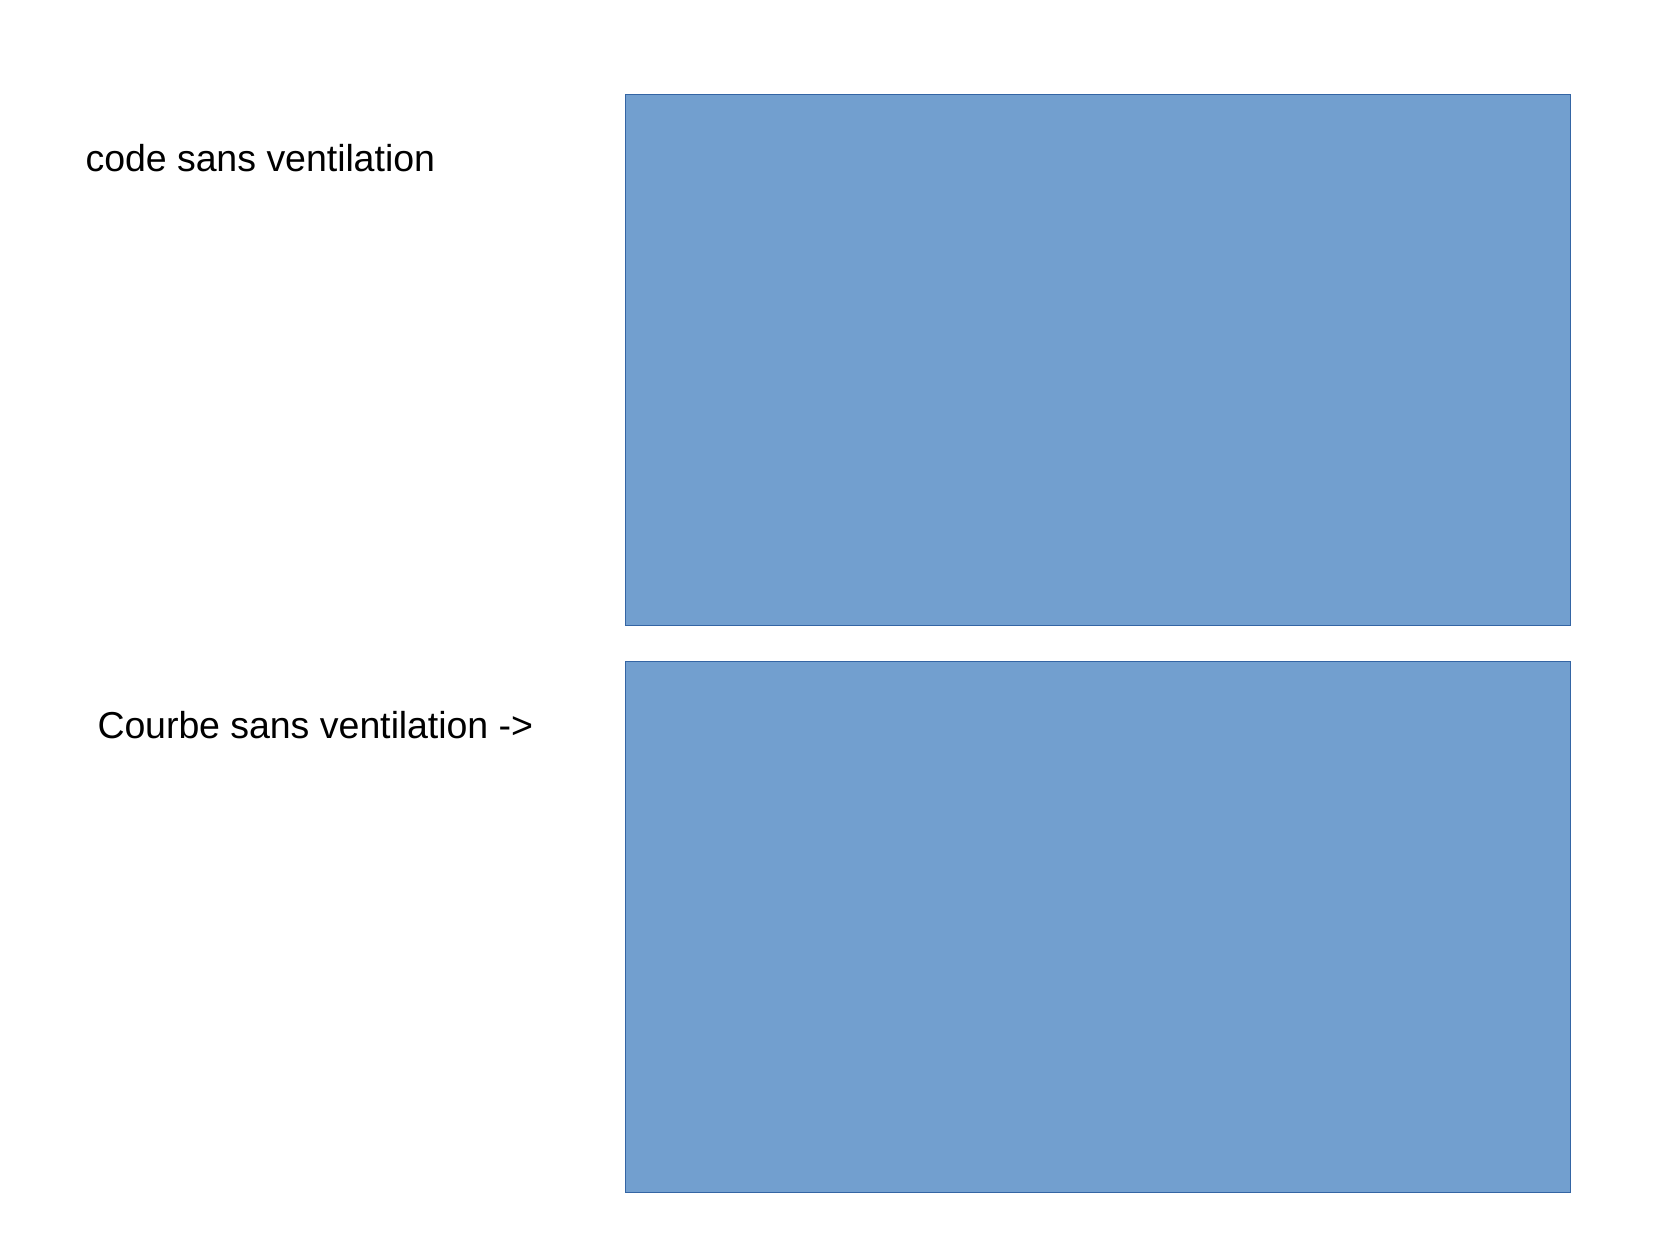

code sans ventilation
Courbe sans ventilation ->